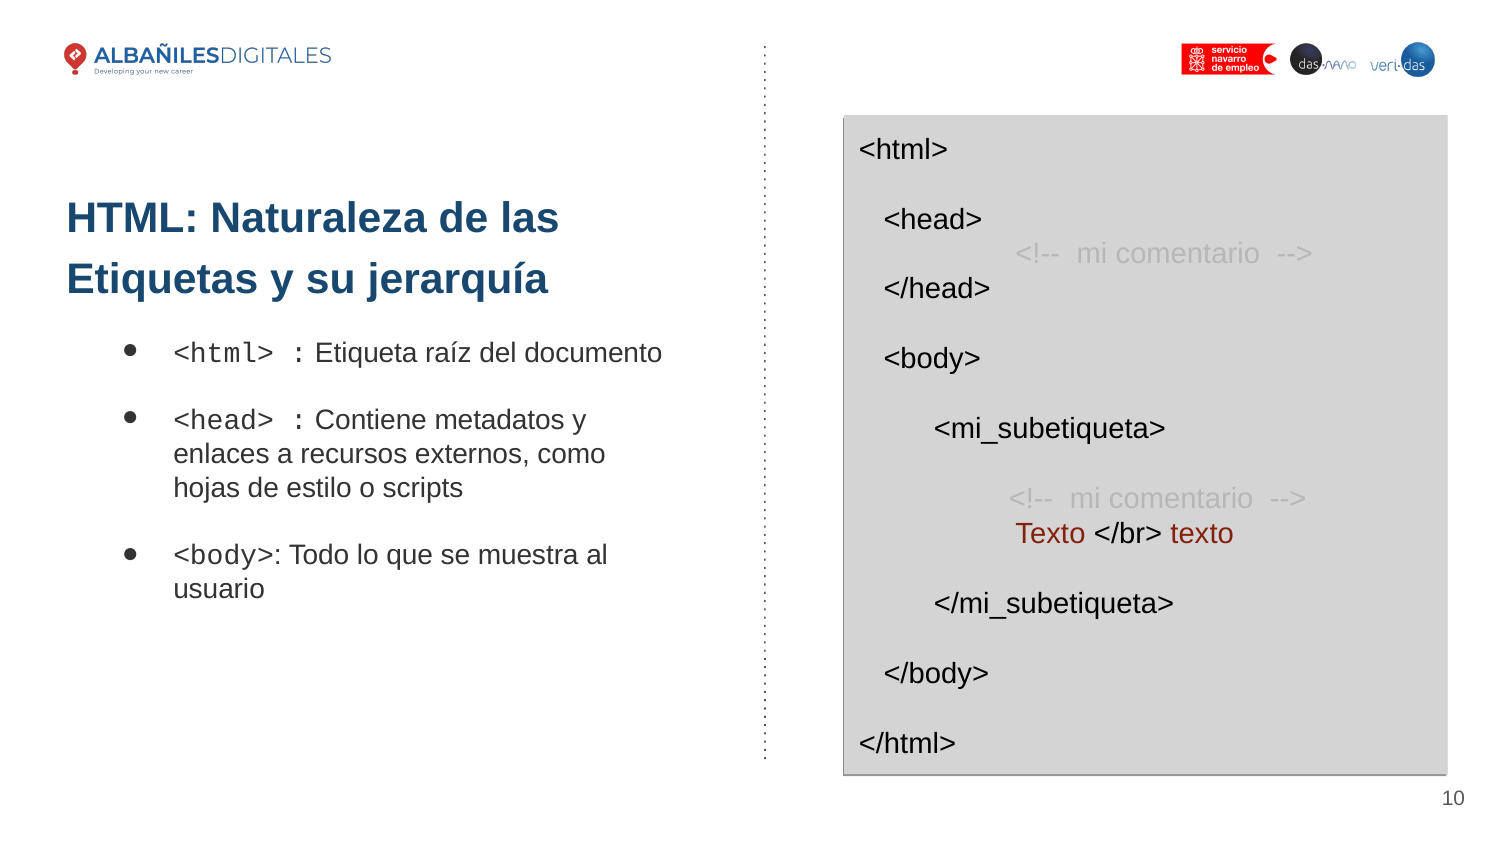

<html>
 <head>
 <!-- mi comentario -->
 </head>
 <body>
	<mi_subetiqueta>
 	<!-- mi comentario -->
 Texto </br> texto
	</mi_subetiqueta>
 </body>
</html>
HTML: Naturaleza de las Etiquetas y su jerarquía
<html> : Etiqueta raíz del documento
<head> : Contiene metadatos y enlaces a recursos externos, como hojas de estilo o scripts
<body>: Todo lo que se muestra al usuario